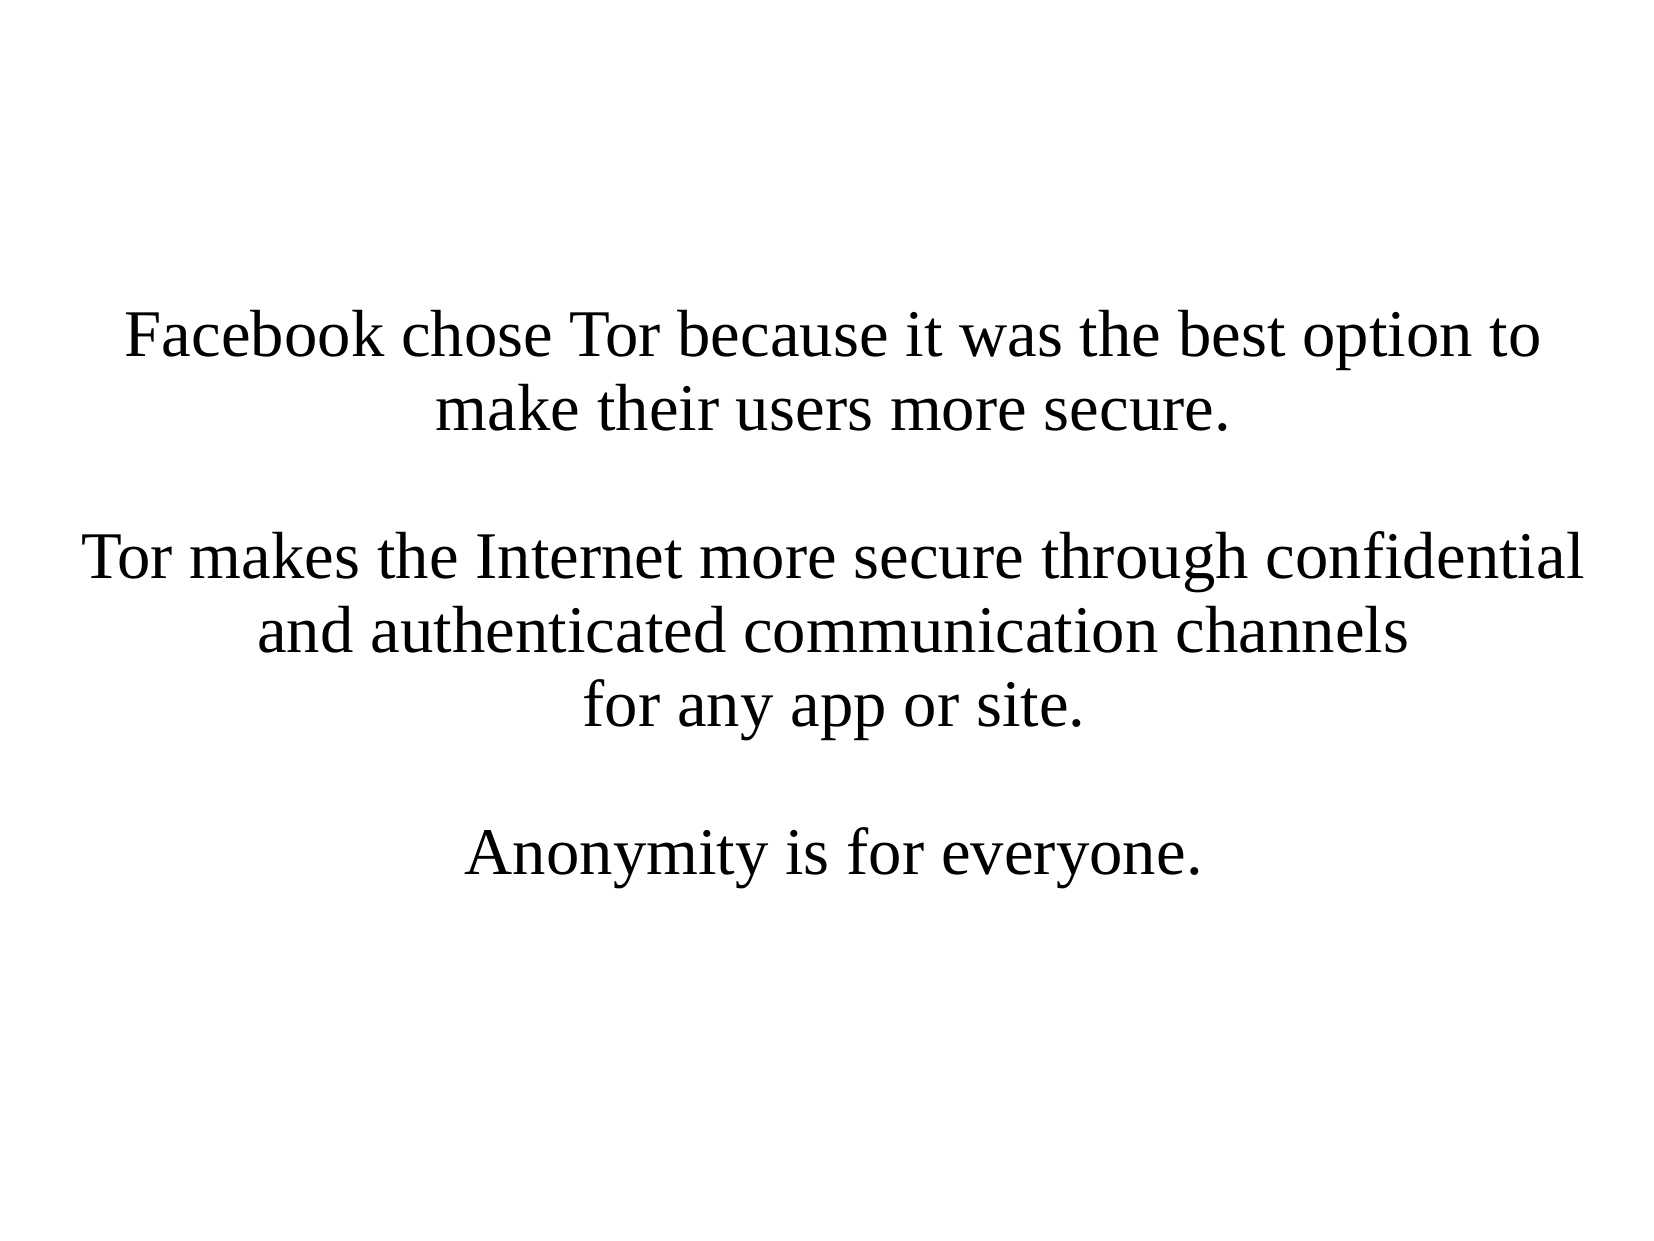

# Facebook chose Tor because it was the best option to make their users more secure.
Tor makes the Internet more secure through confidential and authenticated communication channels
for any app or site.
Anonymity is for everyone.